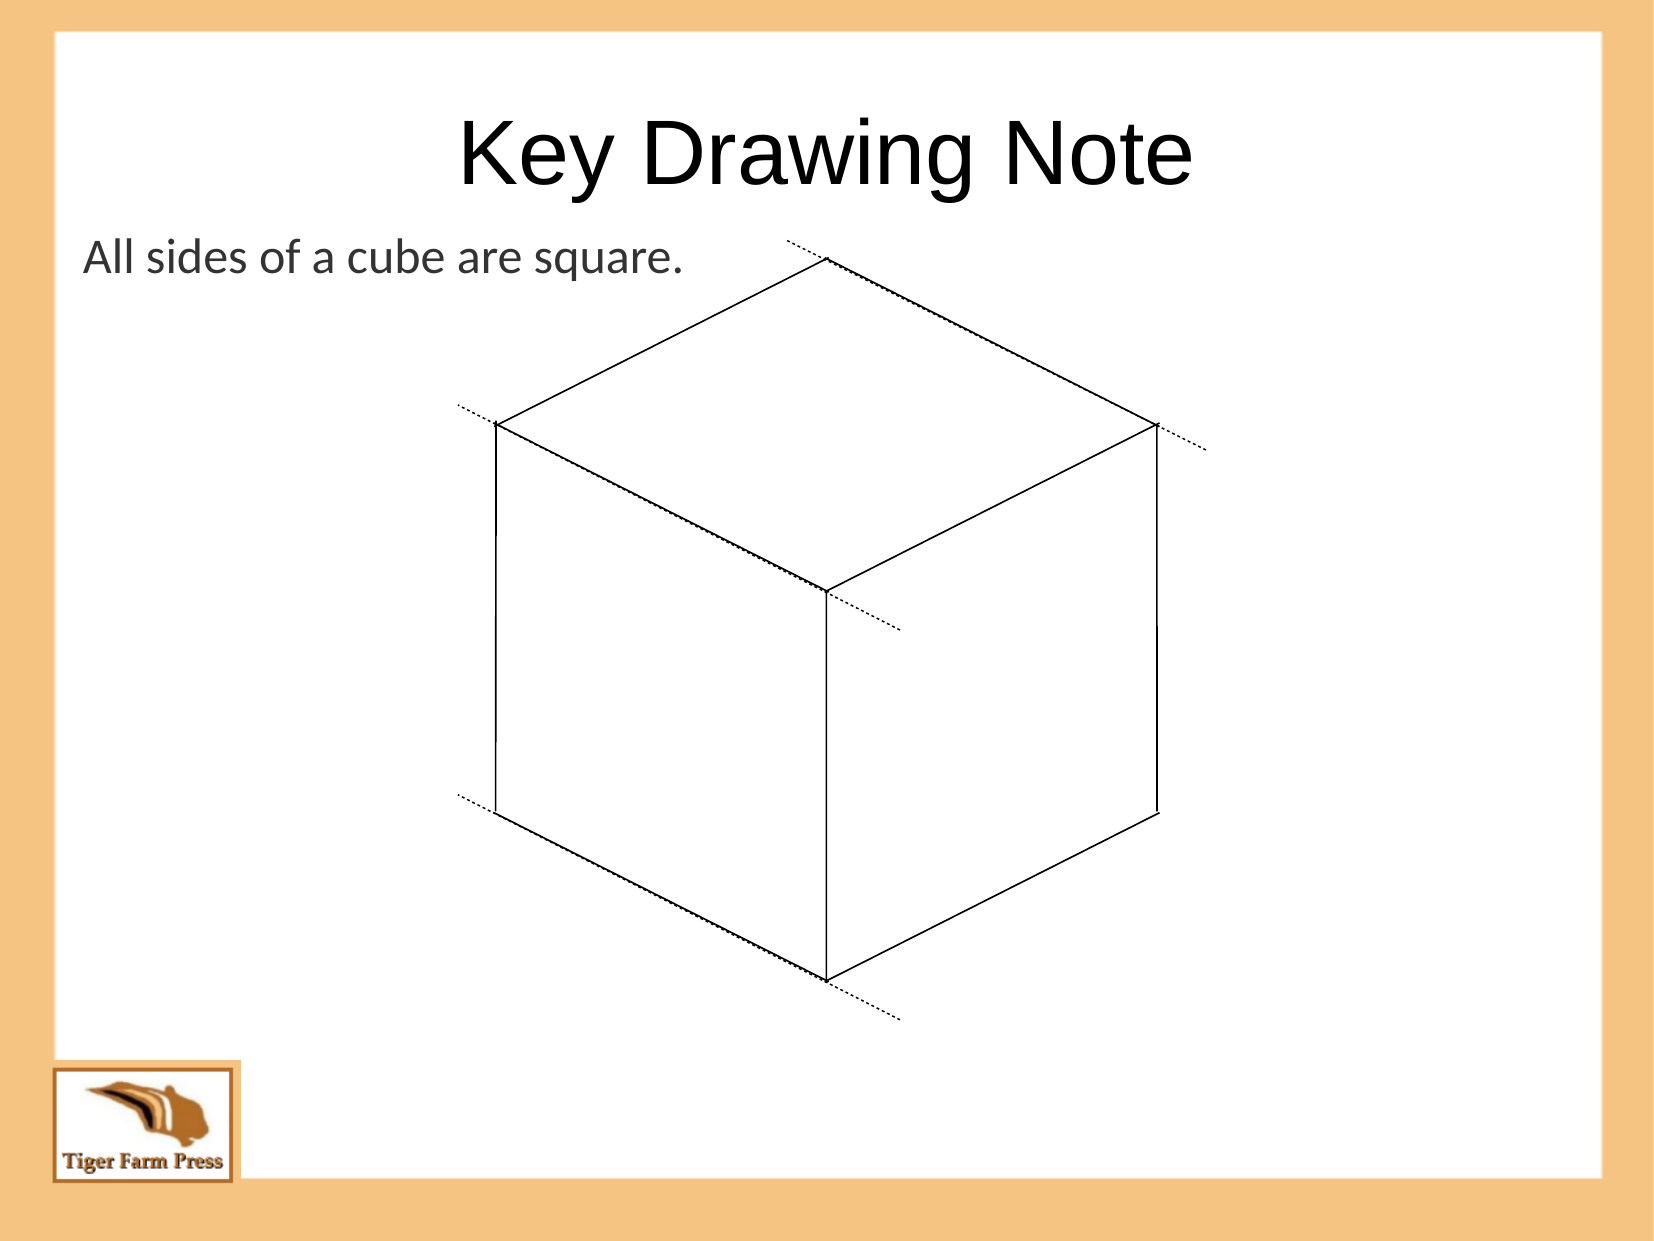

# Key Drawing Note
All sides of a cube are square.